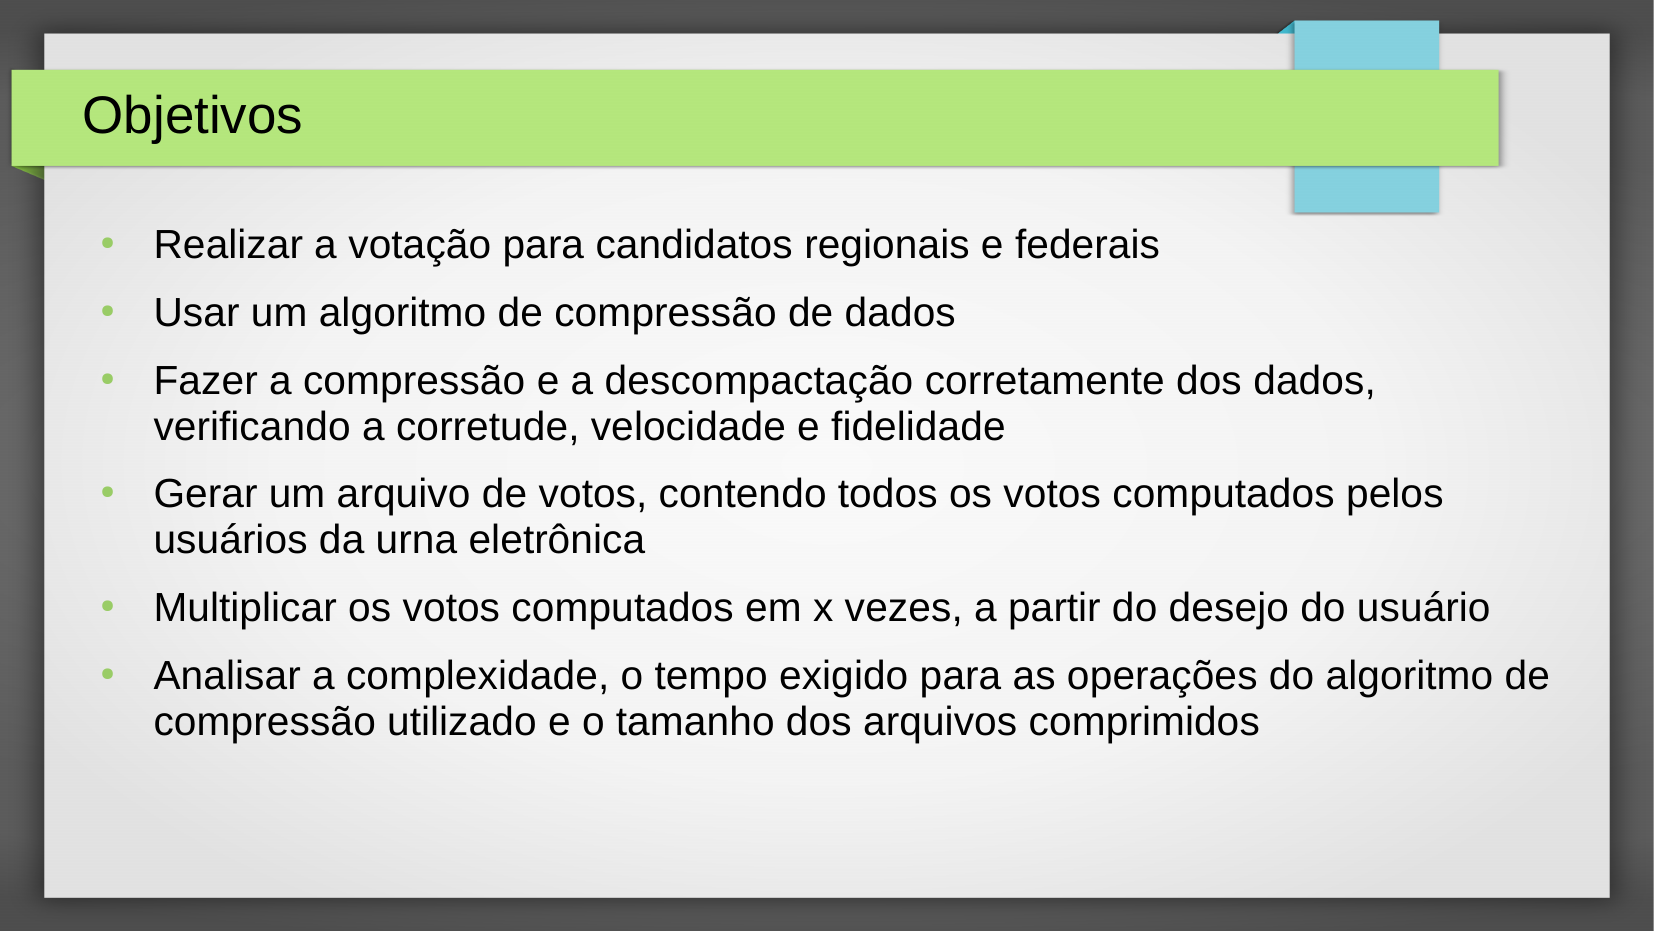

# Objetivos
Realizar a votação para candidatos regionais e federais
Usar um algoritmo de compressão de dados
Fazer a compressão e a descompactação corretamente dos dados, verificando a corretude, velocidade e fidelidade
Gerar um arquivo de votos, contendo todos os votos computados pelos usuários da urna eletrônica
Multiplicar os votos computados em x vezes, a partir do desejo do usuário
Analisar a complexidade, o tempo exigido para as operações do algoritmo de compressão utilizado e o tamanho dos arquivos comprimidos